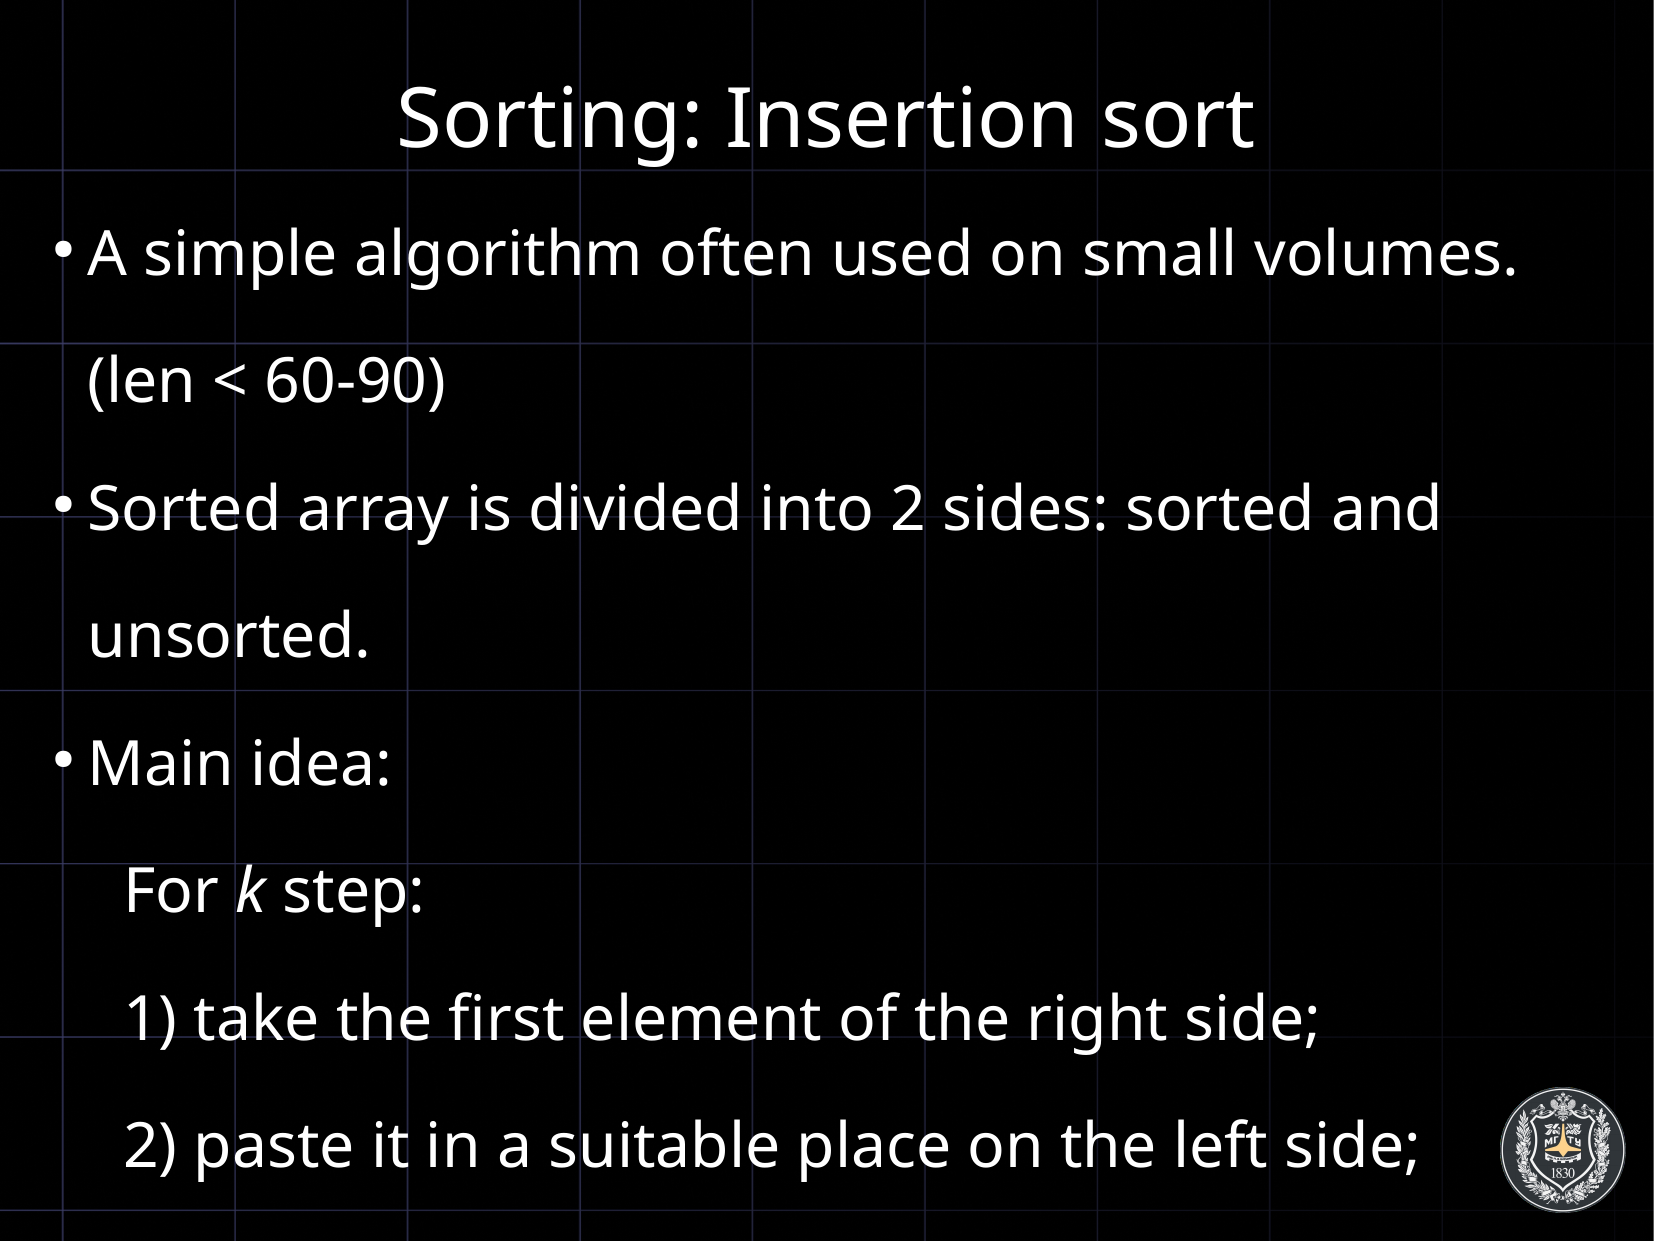

# Sorting: Insertion sort
A simple algorithm often used on small volumes. (len < 60-90)
Sorted array is divided into 2 sides: sorted and unsorted.
Main idea:
For k step:
1) take the first element of the right side;
2) paste it in a suitable place on the left side;
Local, stable.